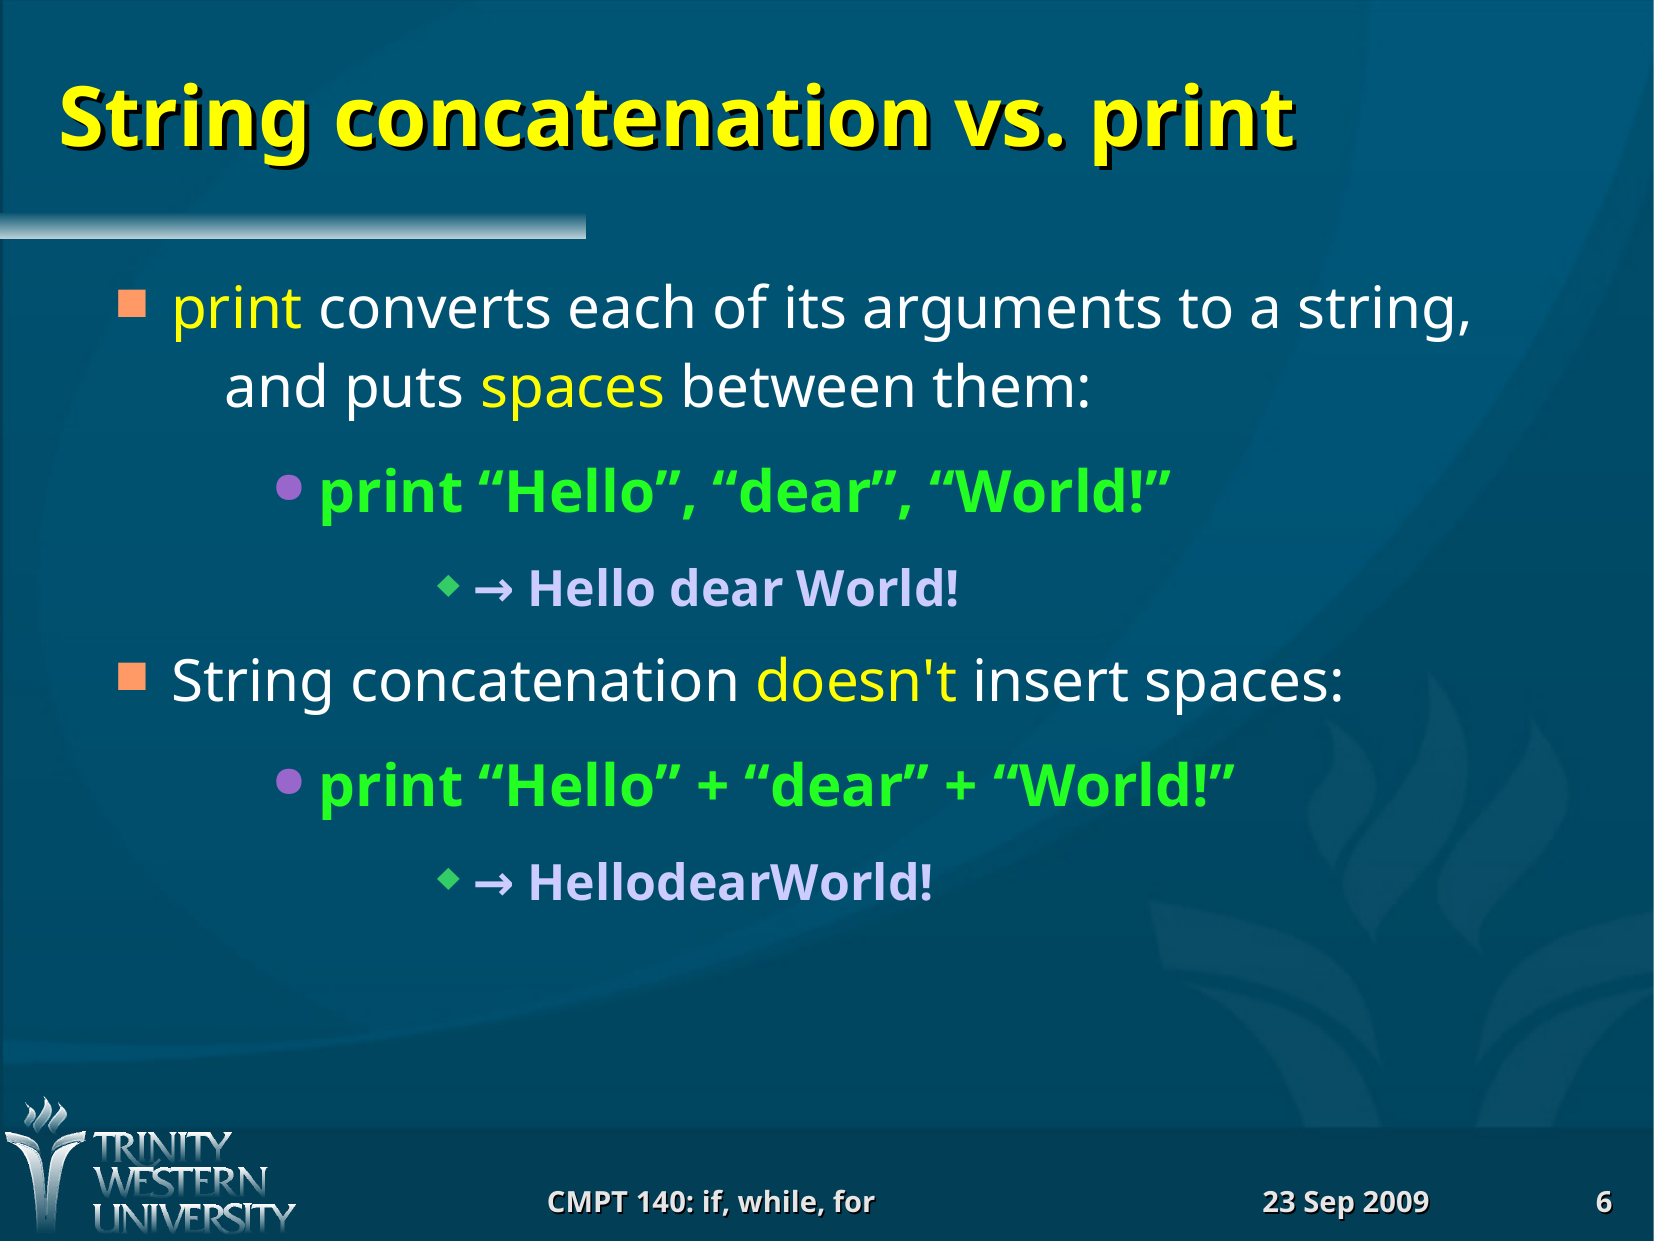

# String concatenation vs. print
print converts each of its arguments to a string, and puts spaces between them:
print “Hello”, “dear”, “World!”
→ Hello dear World!
String concatenation doesn't insert spaces:
print “Hello” + “dear” + “World!”
→ HellodearWorld!
CMPT 140: if, while, for
23 Sep 2009
6